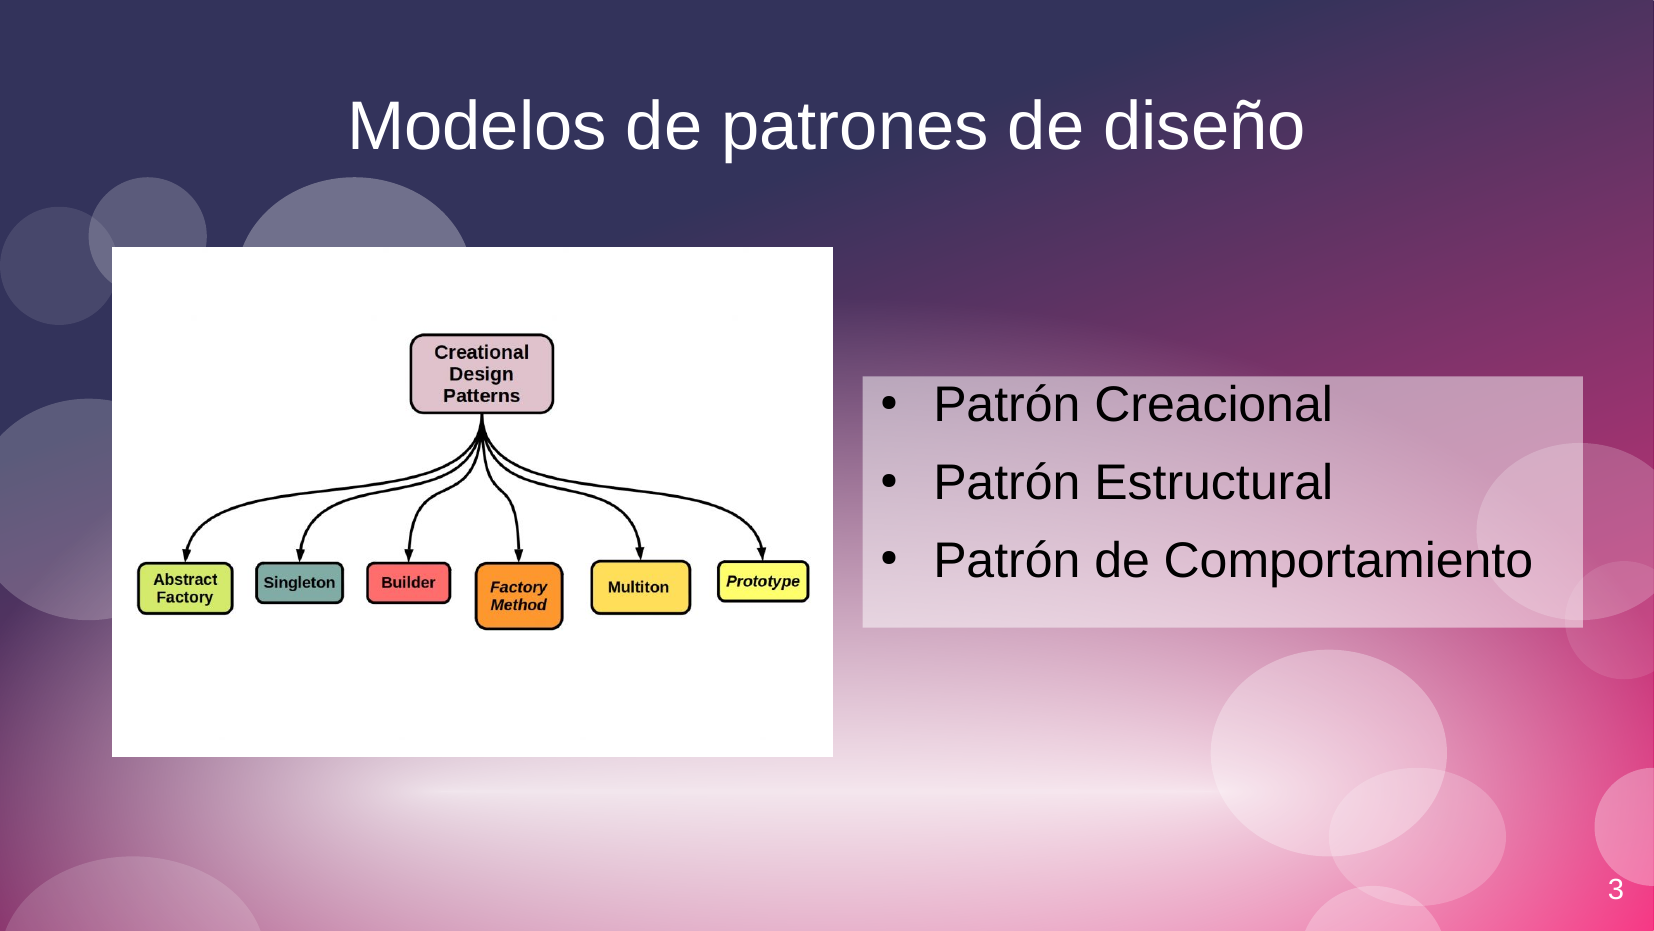

# Modelos de patrones de diseño
Patrón Creacional
Patrón Estructural
Patrón de Comportamiento